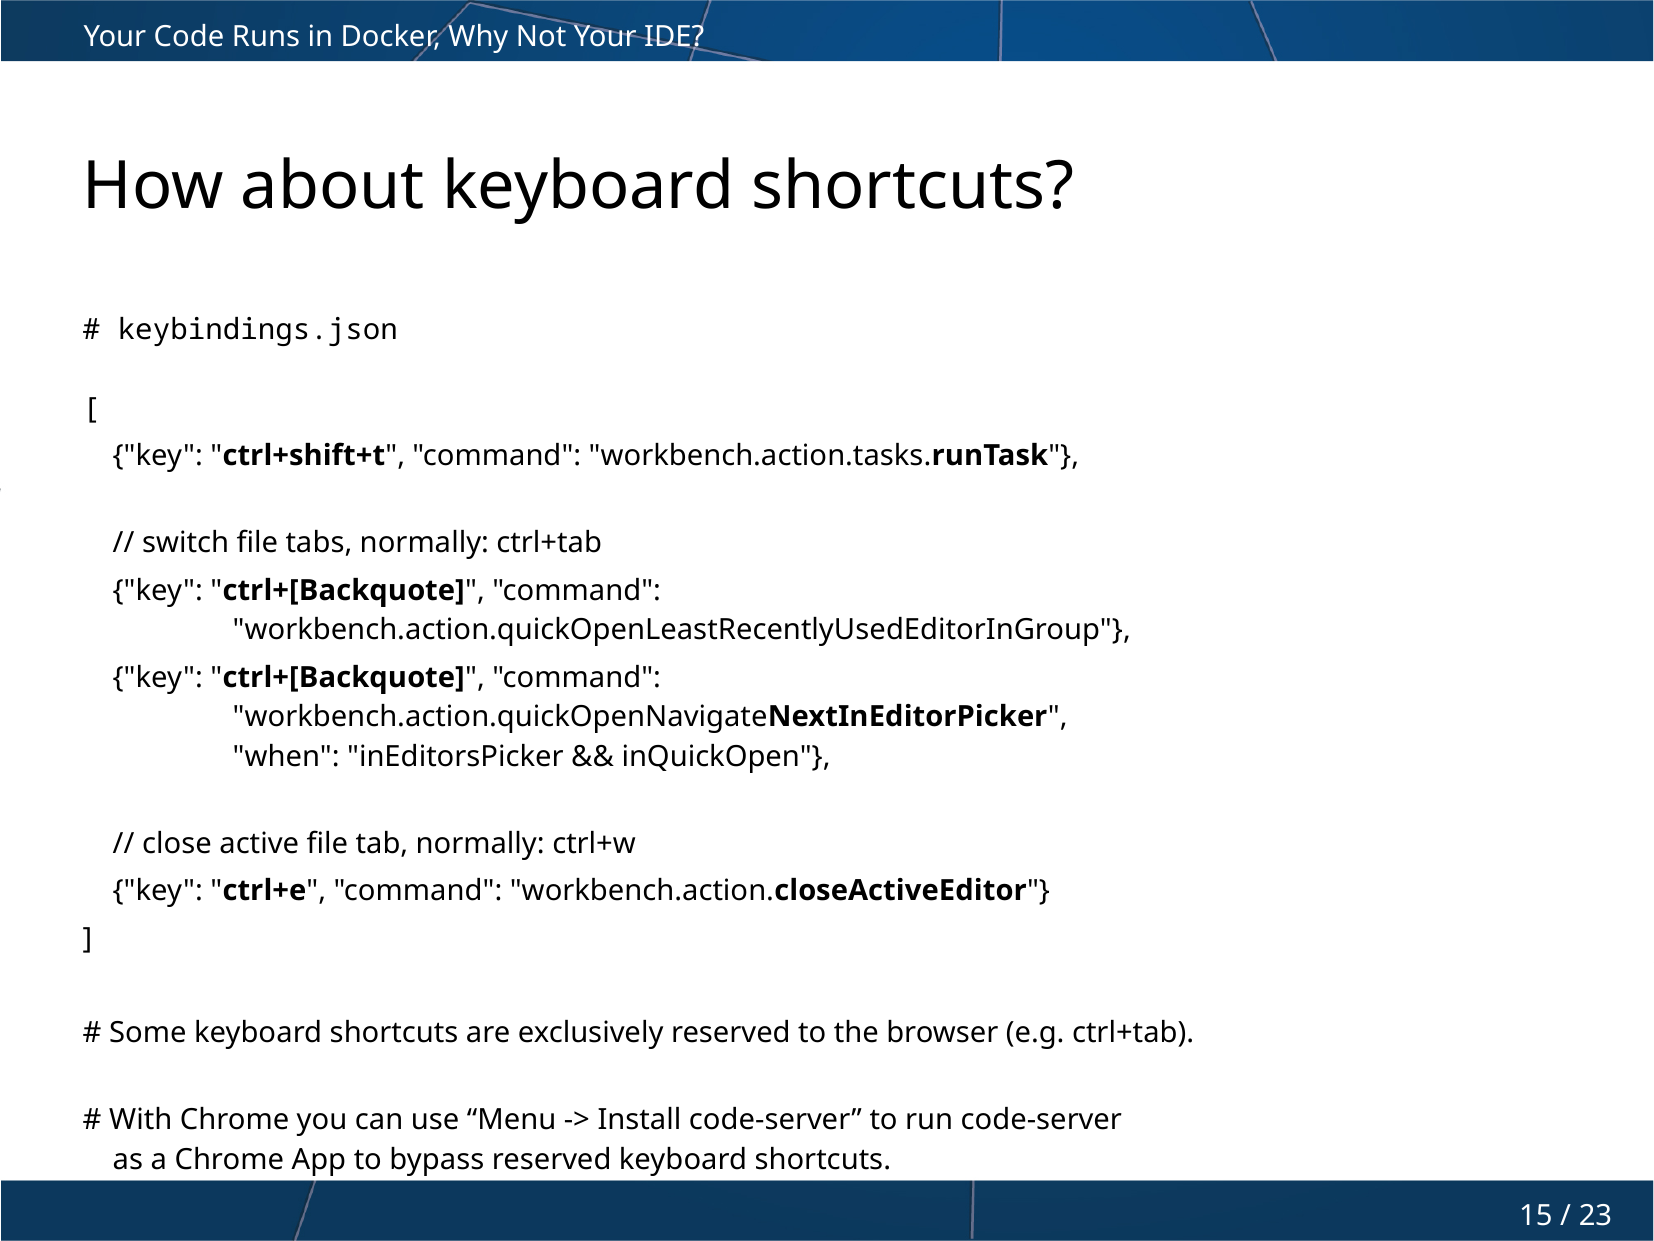

# How about keyboard shortcuts?
# keybindings.json [
 {"key": "ctrl+shift+t", "command": "workbench.action.tasks.runTask"},
 // switch file tabs, normally: ctrl+tab
 {"key": "ctrl+[Backquote]", "command":
		"workbench.action.quickOpenLeastRecentlyUsedEditorInGroup"},
 {"key": "ctrl+[Backquote]", "command":
		"workbench.action.quickOpenNavigateNextInEditorPicker",
		"when": "inEditorsPicker && inQuickOpen"},
 // close active file tab, normally: ctrl+w
 {"key": "ctrl+e", "command": "workbench.action.closeActiveEditor"}
]
# Some keyboard shortcuts are exclusively reserved to the browser (e.g. ctrl+tab).
# With Chrome you can use “Menu -> Install code-server” to run code-server
 as a Chrome App to bypass reserved keyboard shortcuts.